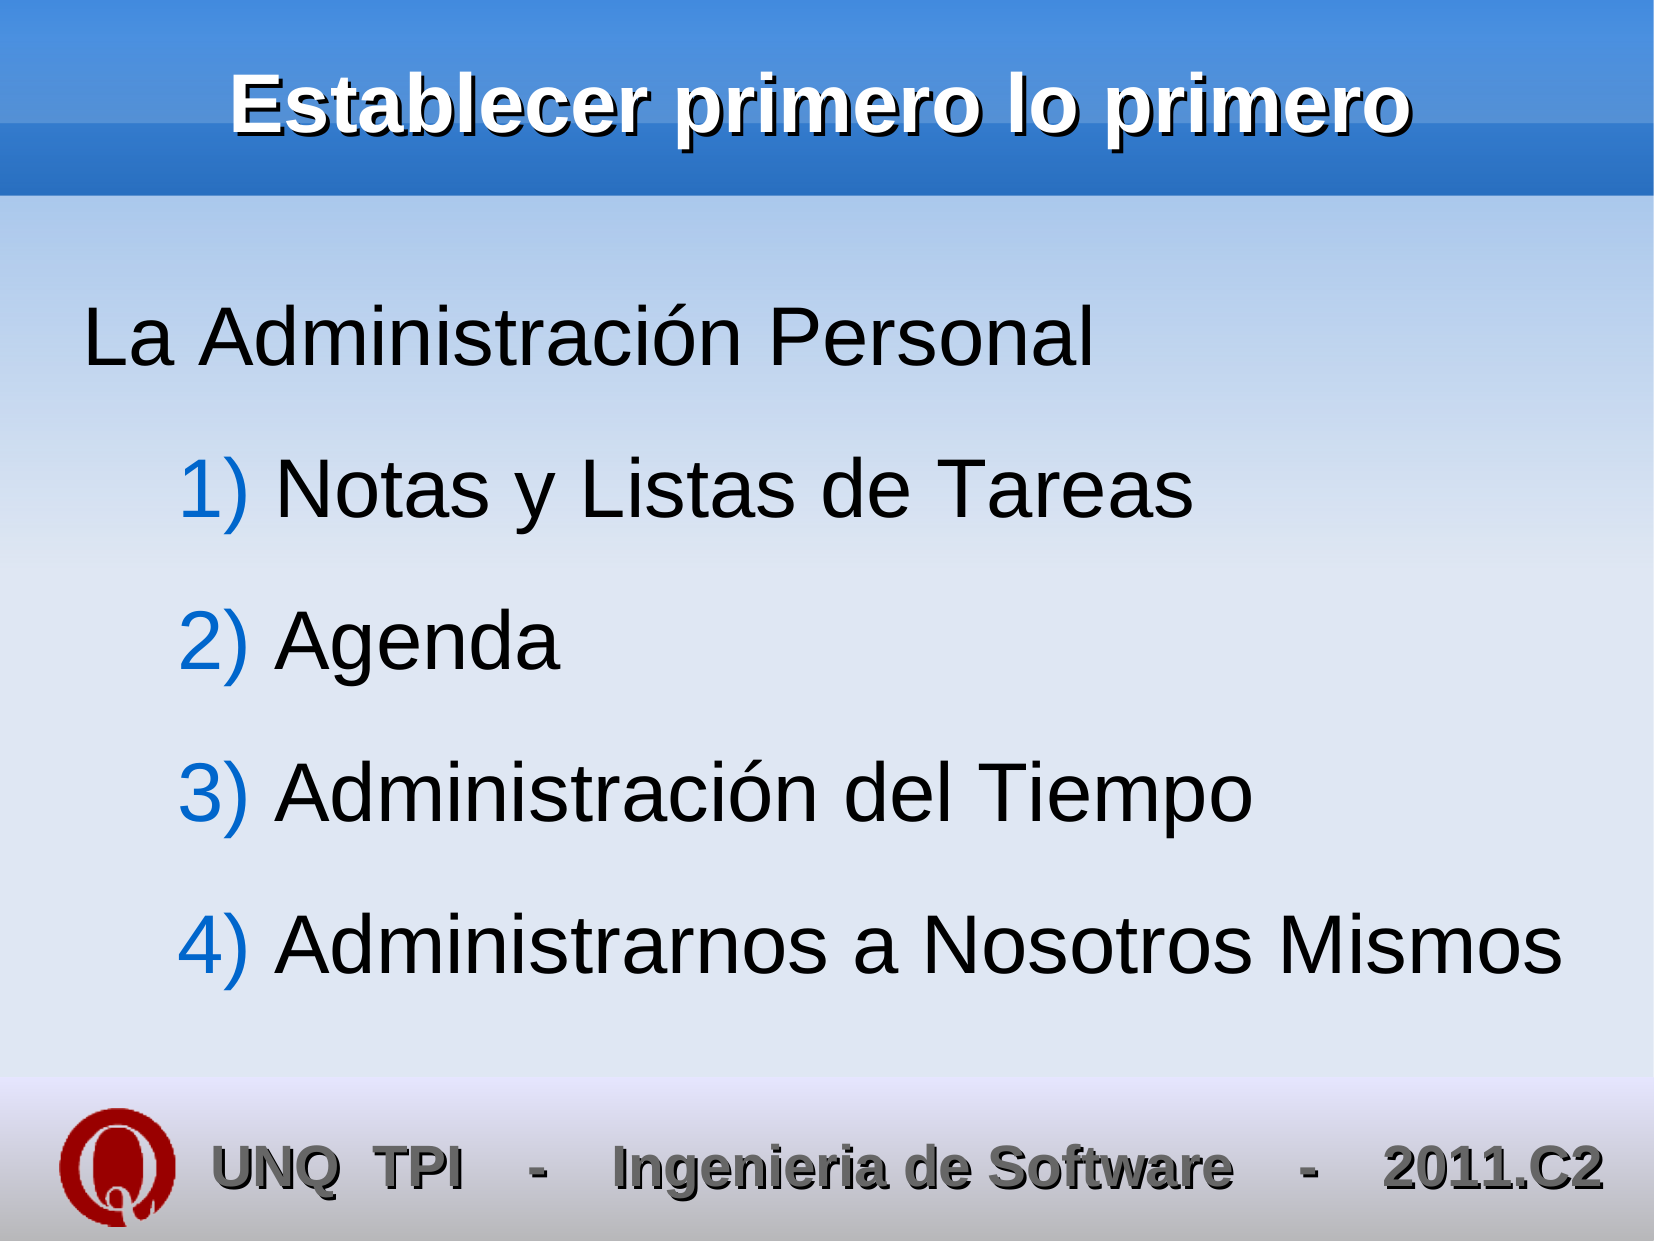

Establecer primero lo primero
# La Administración Personal
 Notas y Listas de Tareas
 Agenda
 Administración del Tiempo
 Administrarnos a Nosotros Mismos
UNQ TPI - Ingenieria de Software - 2011.C2